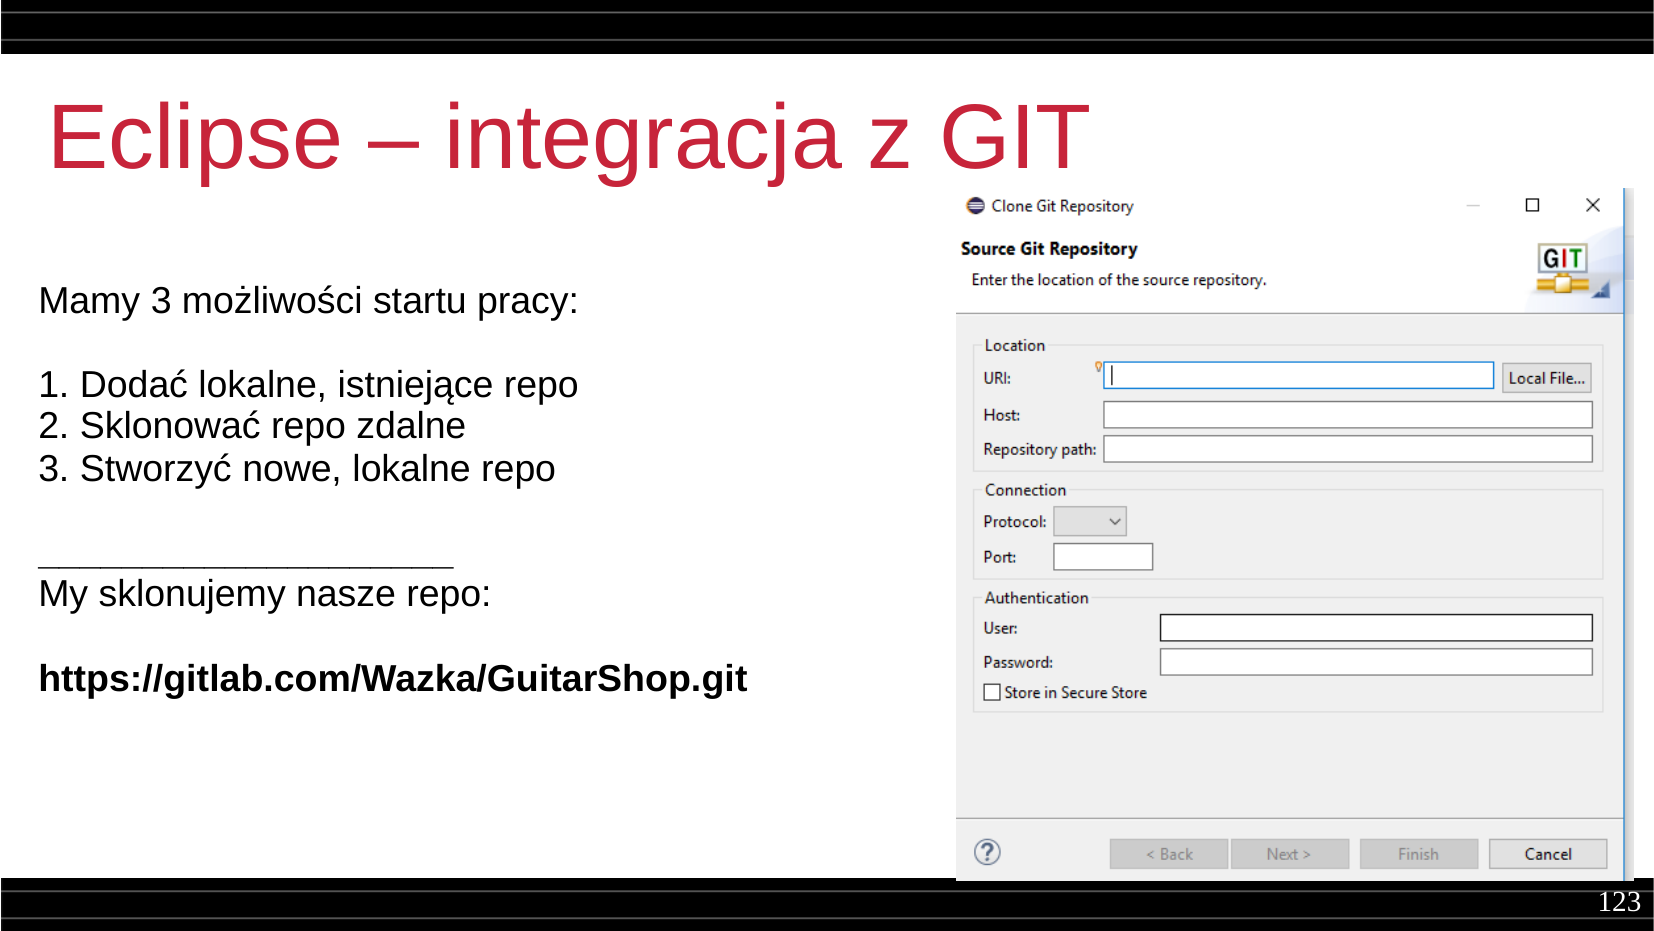

# Eclipse – integracja z GIT
Mamy 3 możliwości startu pracy:
1. Dodać lokalne, istniejące repo
2. Sklonować repo zdalne
3. Stworzyć nowe, lokalne repo
____________________
My sklonujemy nasze repo:
https://gitlab.com/Wazka/GuitarShop.git